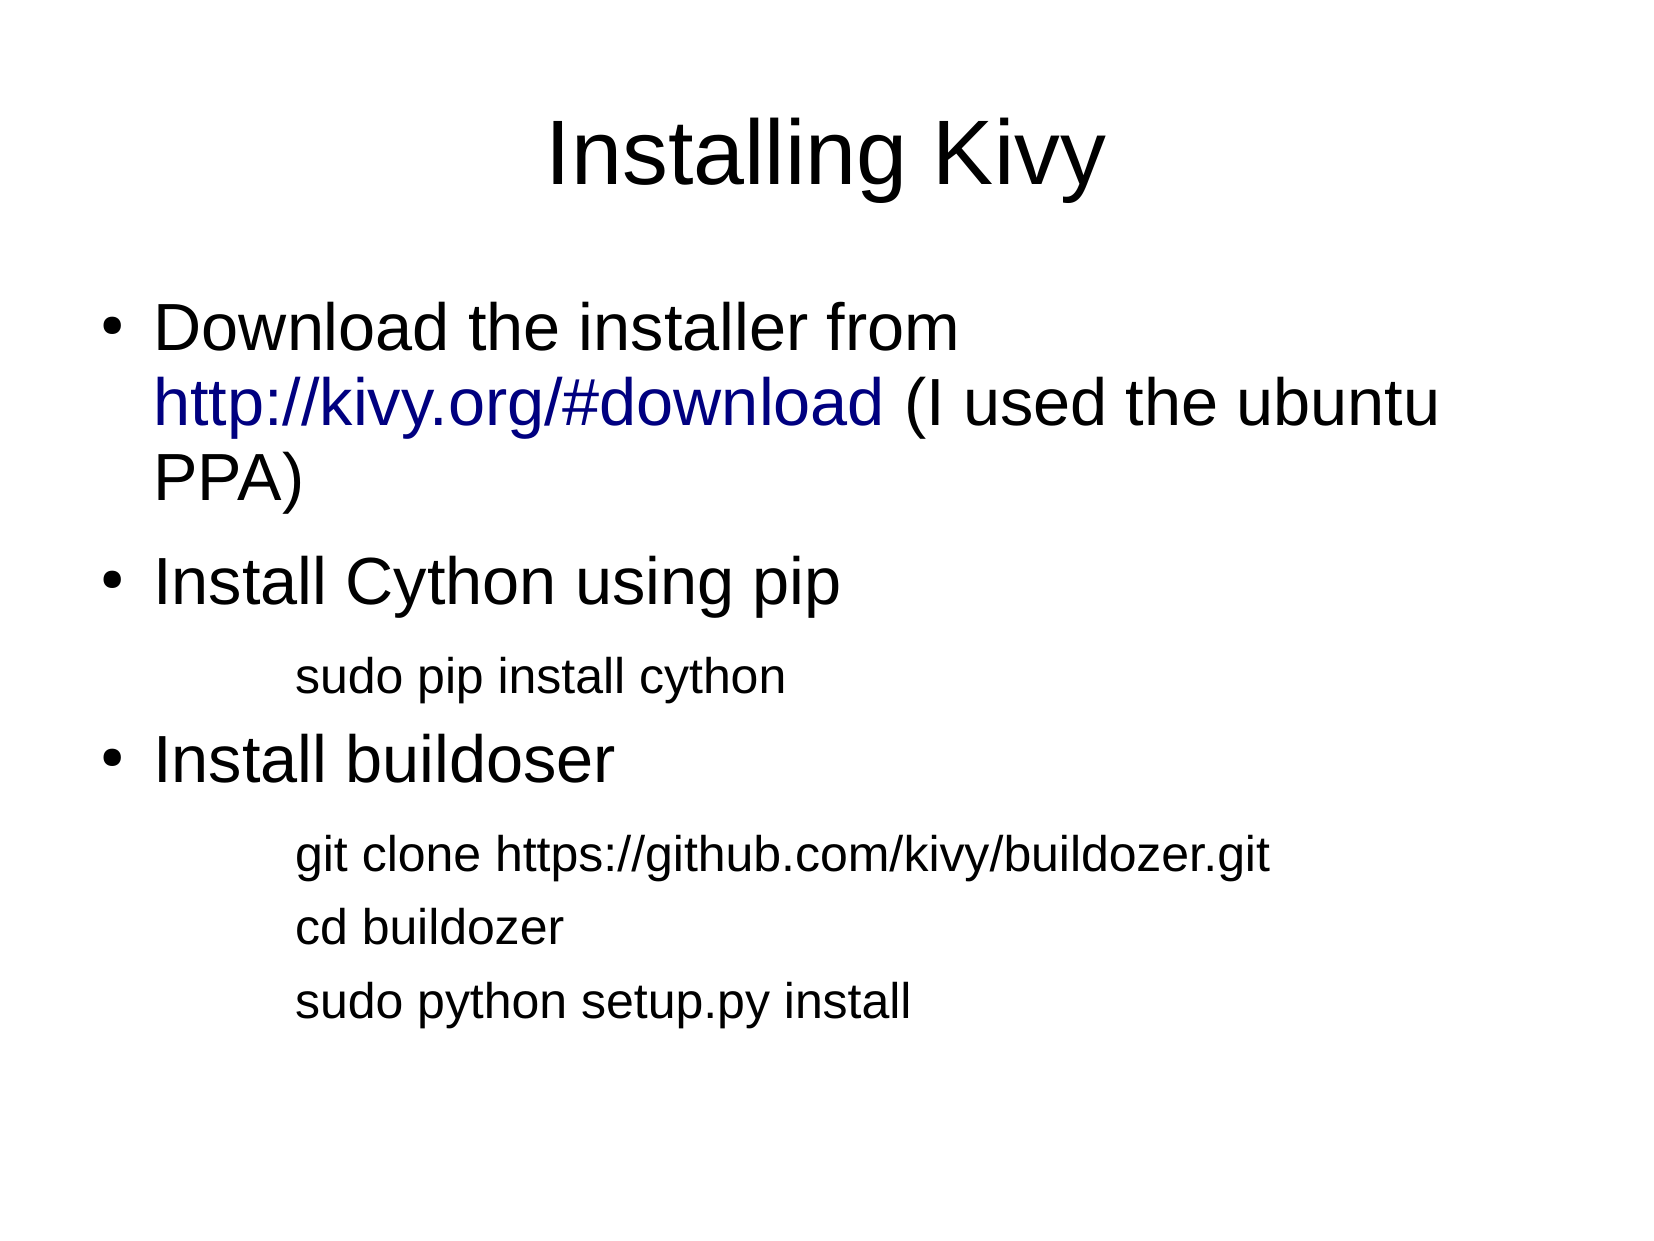

# Installing Kivy
Download the installer from http://kivy.org/#download (I used the ubuntu PPA)
Install Cython using pip
sudo pip install cython
Install buildoser
git clone https://github.com/kivy/buildozer.git
cd buildozer
sudo python setup.py install